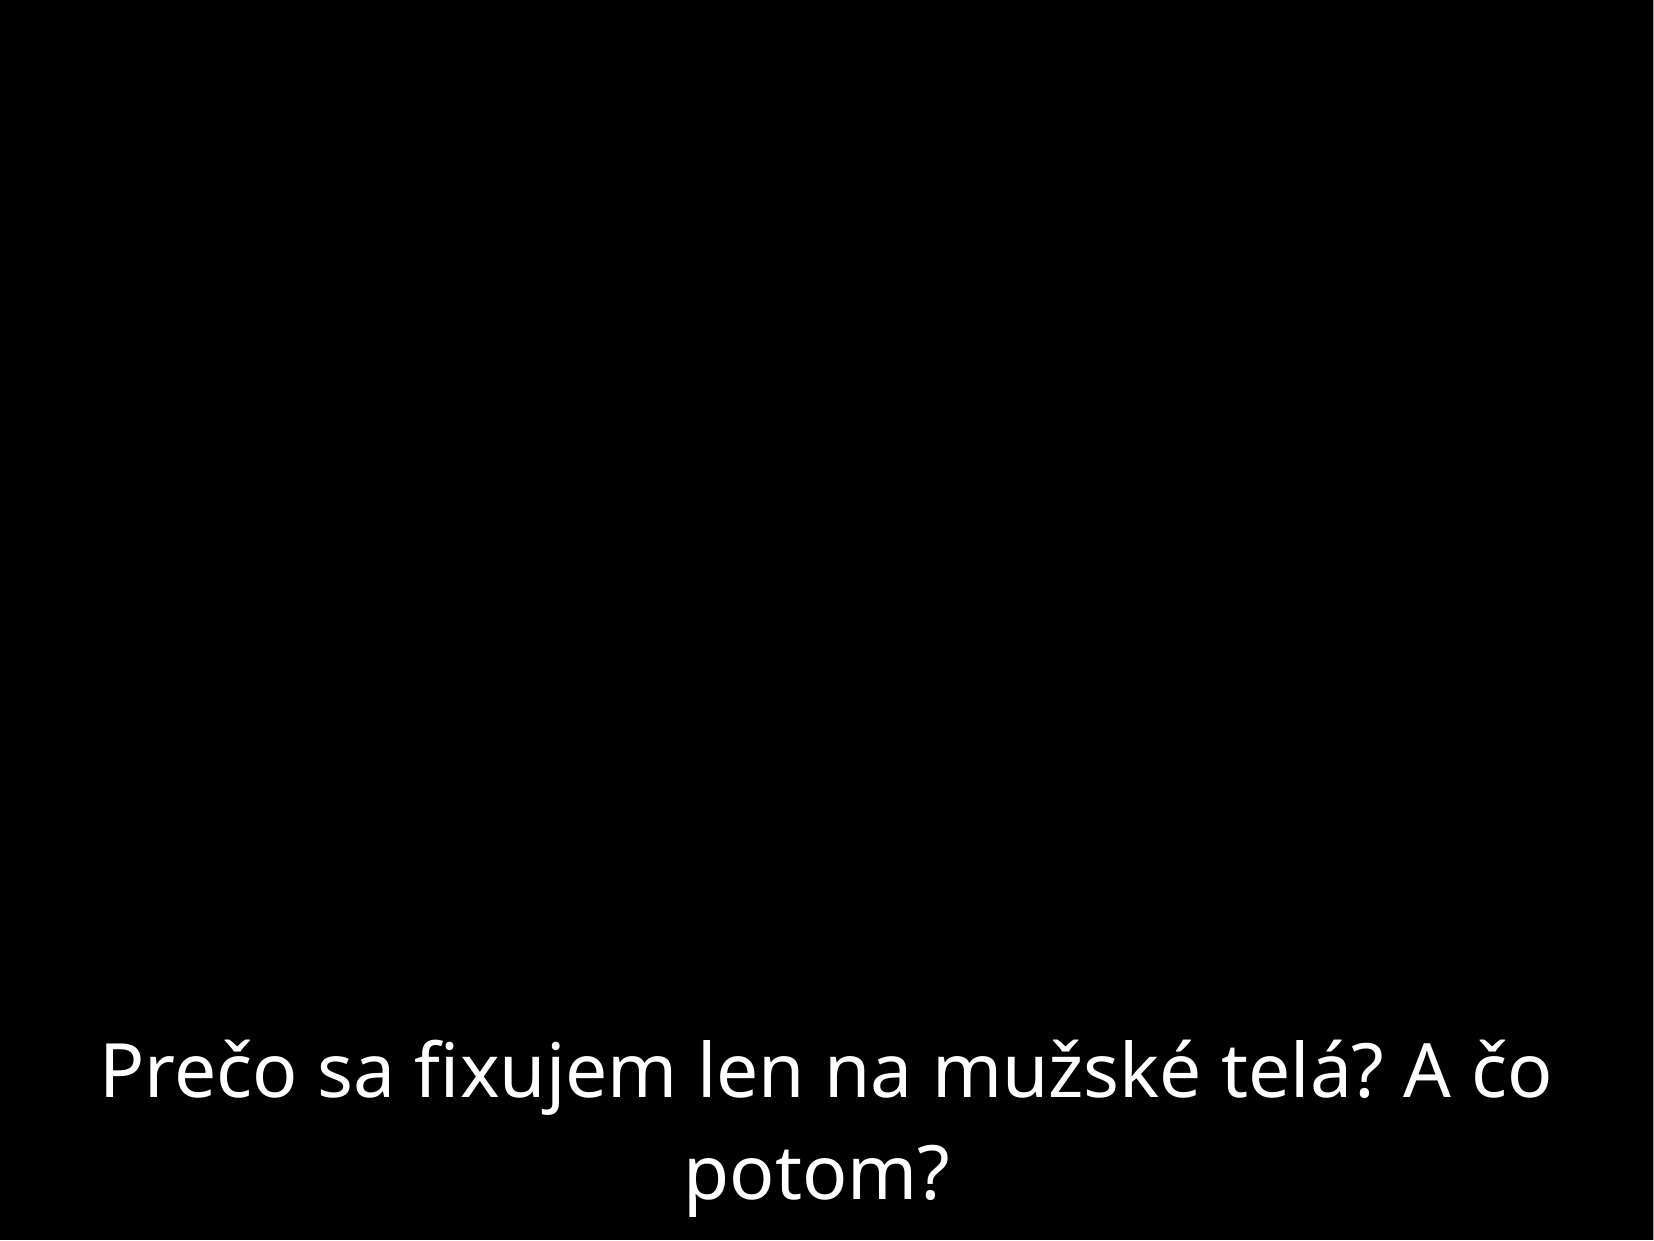

# Prečo sa fixujem len na mužské telá? A čo potom?